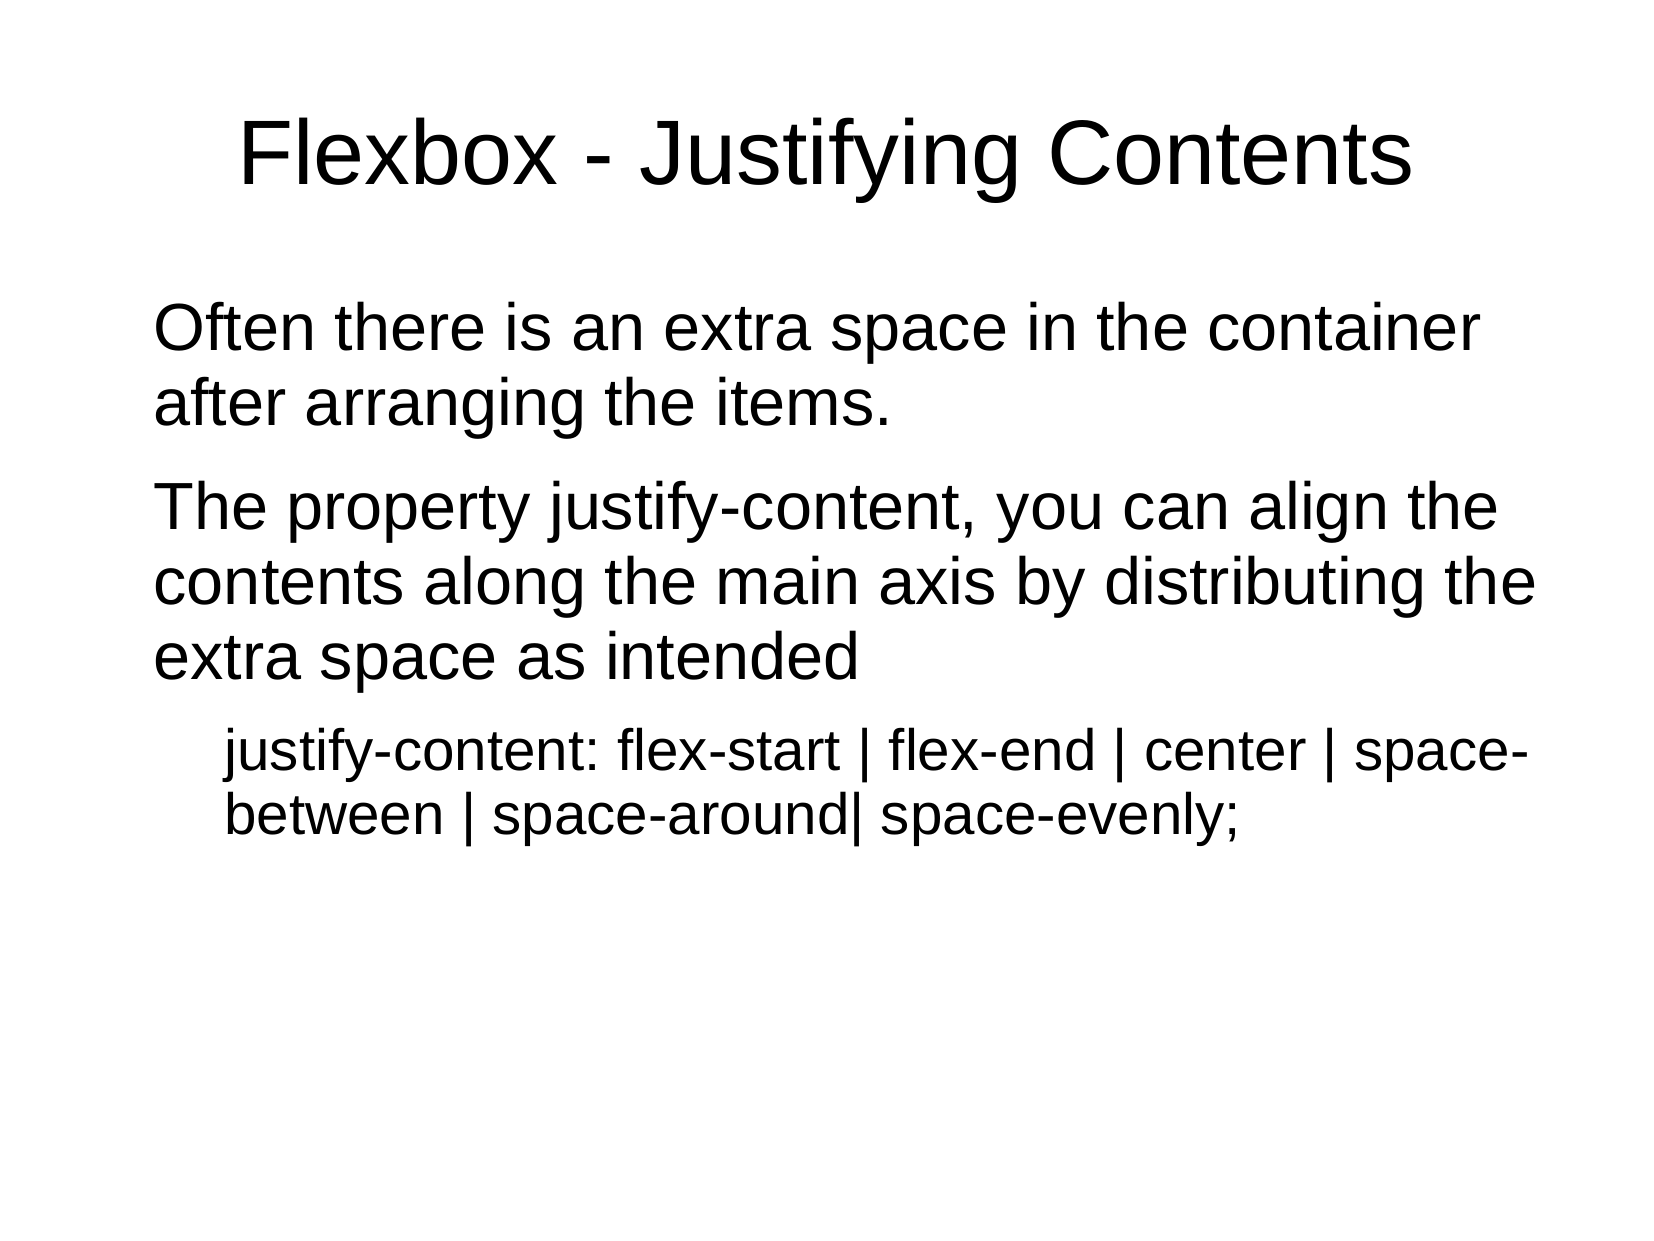

# Flexbox - Justifying Contents
Often there is an extra space in the container after arranging the items.
The property justify-content, you can align the contents along the main axis by distributing the extra space as intended
justify-content: flex-start | flex-end | center | space-between | space-around| space-evenly;